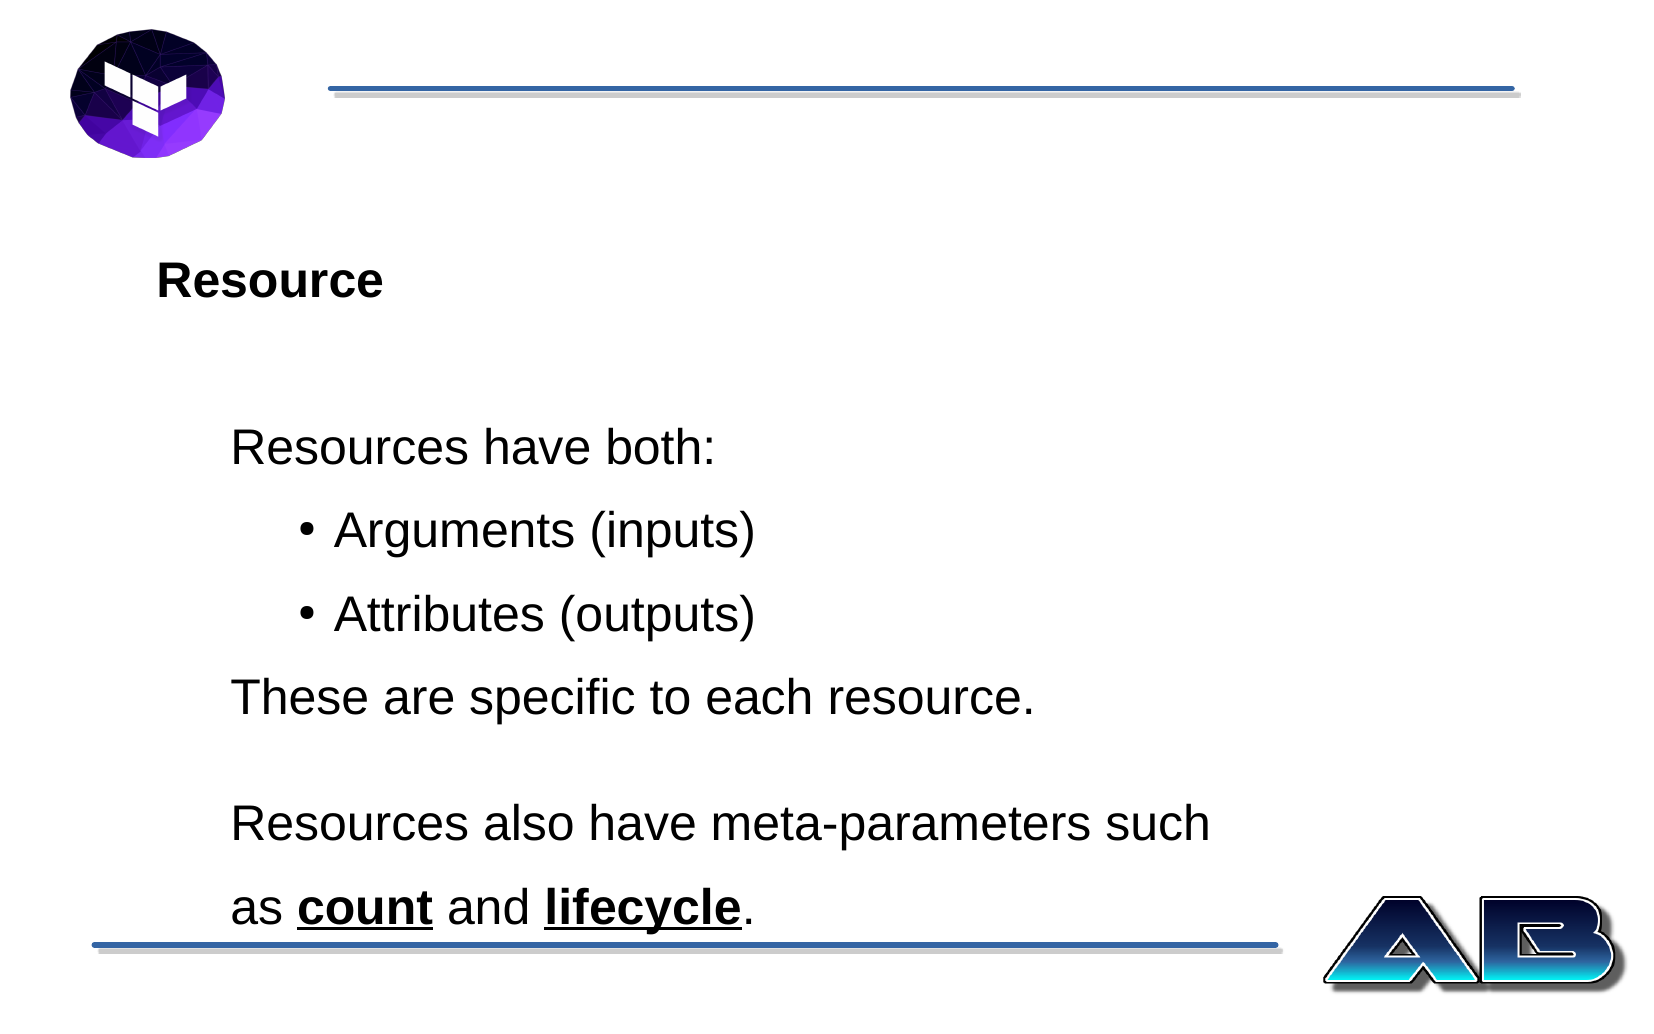

Resource
	Resources have both:
Arguments (inputs)
Attributes (outputs)
	These are specific to each resource.
	Resources also have meta-parameters such
	as count and lifecycle.